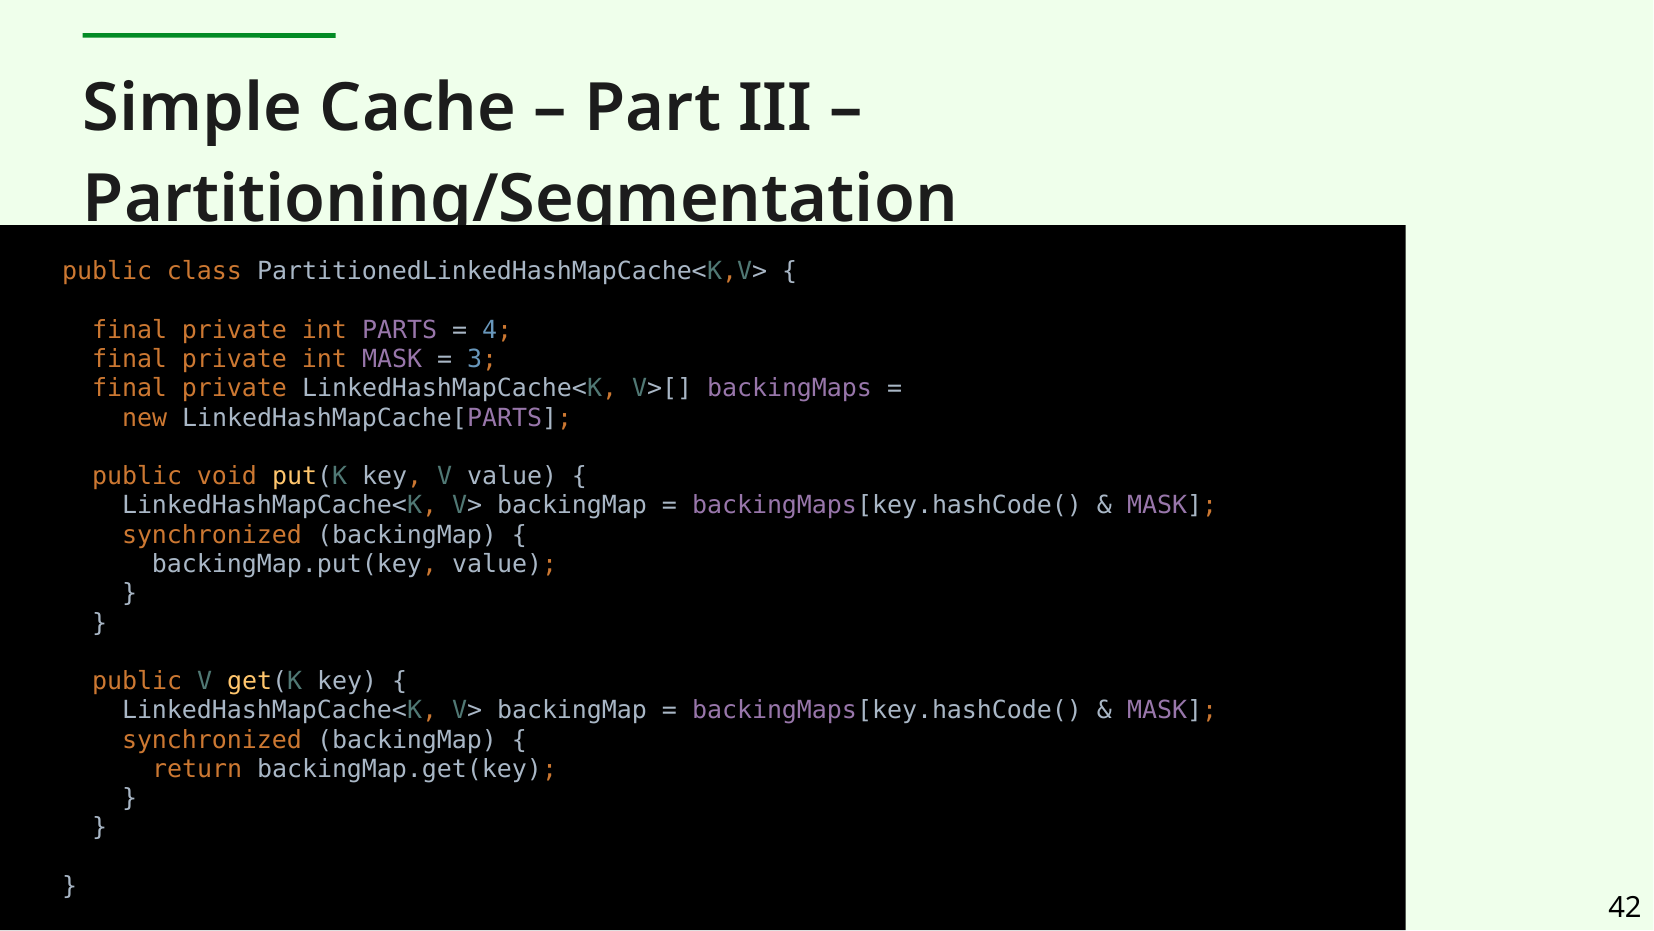

# Simple Cache – Part III – Partitioning/Segmentation
public class PartitionedLinkedHashMapCache<K,V> {
 final private int PARTS = 4;
 final private int MASK = 3;
 final private LinkedHashMapCache<K, V>[] backingMaps =
 new LinkedHashMapCache[PARTS];
 public void put(K key, V value) {
 LinkedHashMapCache<K, V> backingMap = backingMaps[key.hashCode() & MASK];
 synchronized (backingMap) {
 backingMap.put(key, value);
 }
 }
 public V get(K key) {
 LinkedHashMapCache<K, V> backingMap = backingMaps[key.hashCode() & MASK];
 synchronized (backingMap) {
 return backingMap.get(key);
 }
 }
}
42